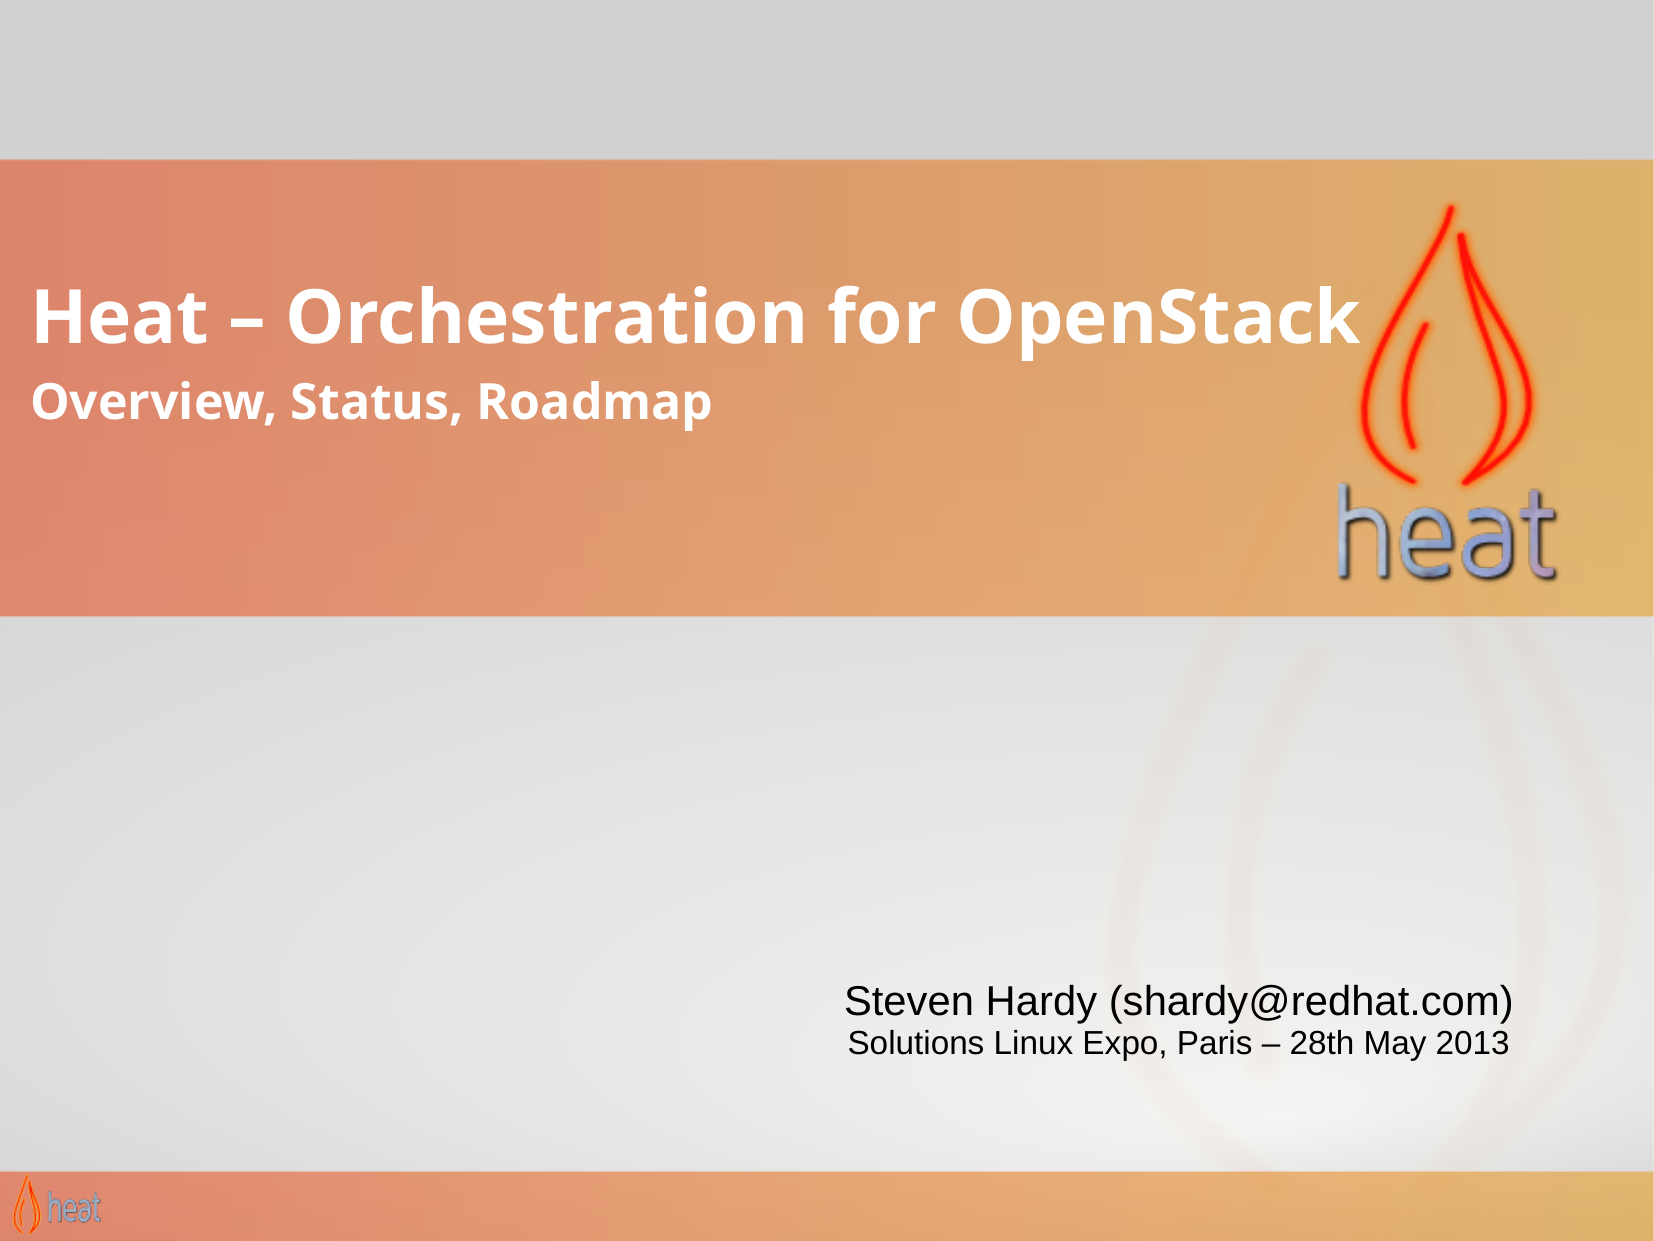

Heat – Orchestration for OpenStack
Overview, Status, Roadmap
# Steven Hardy (shardy@redhat.com)
Solutions Linux Expo, Paris – 28th May 2013